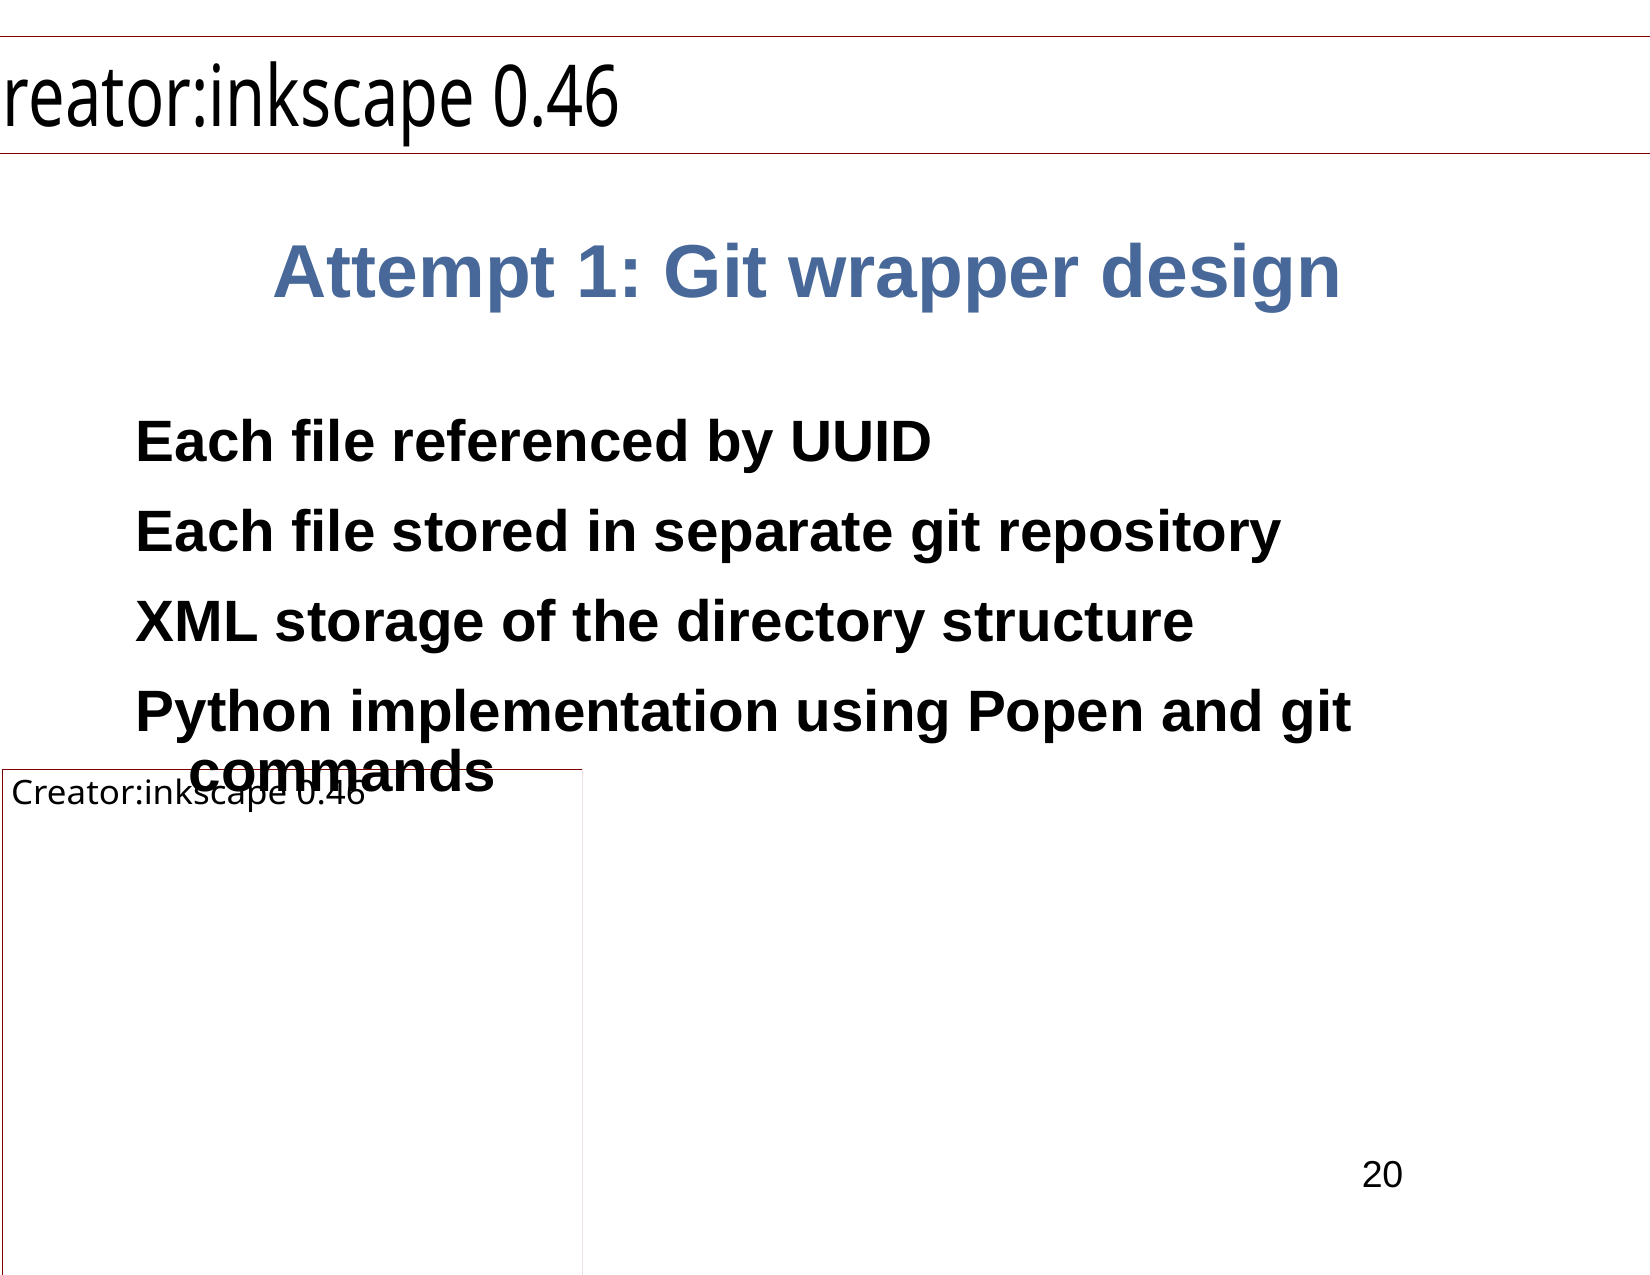

# Attempt 1: Git wrapper design
Each file referenced by UUID
Each file stored in separate git repository
XML storage of the directory structure
Python implementation using Popen and git commands